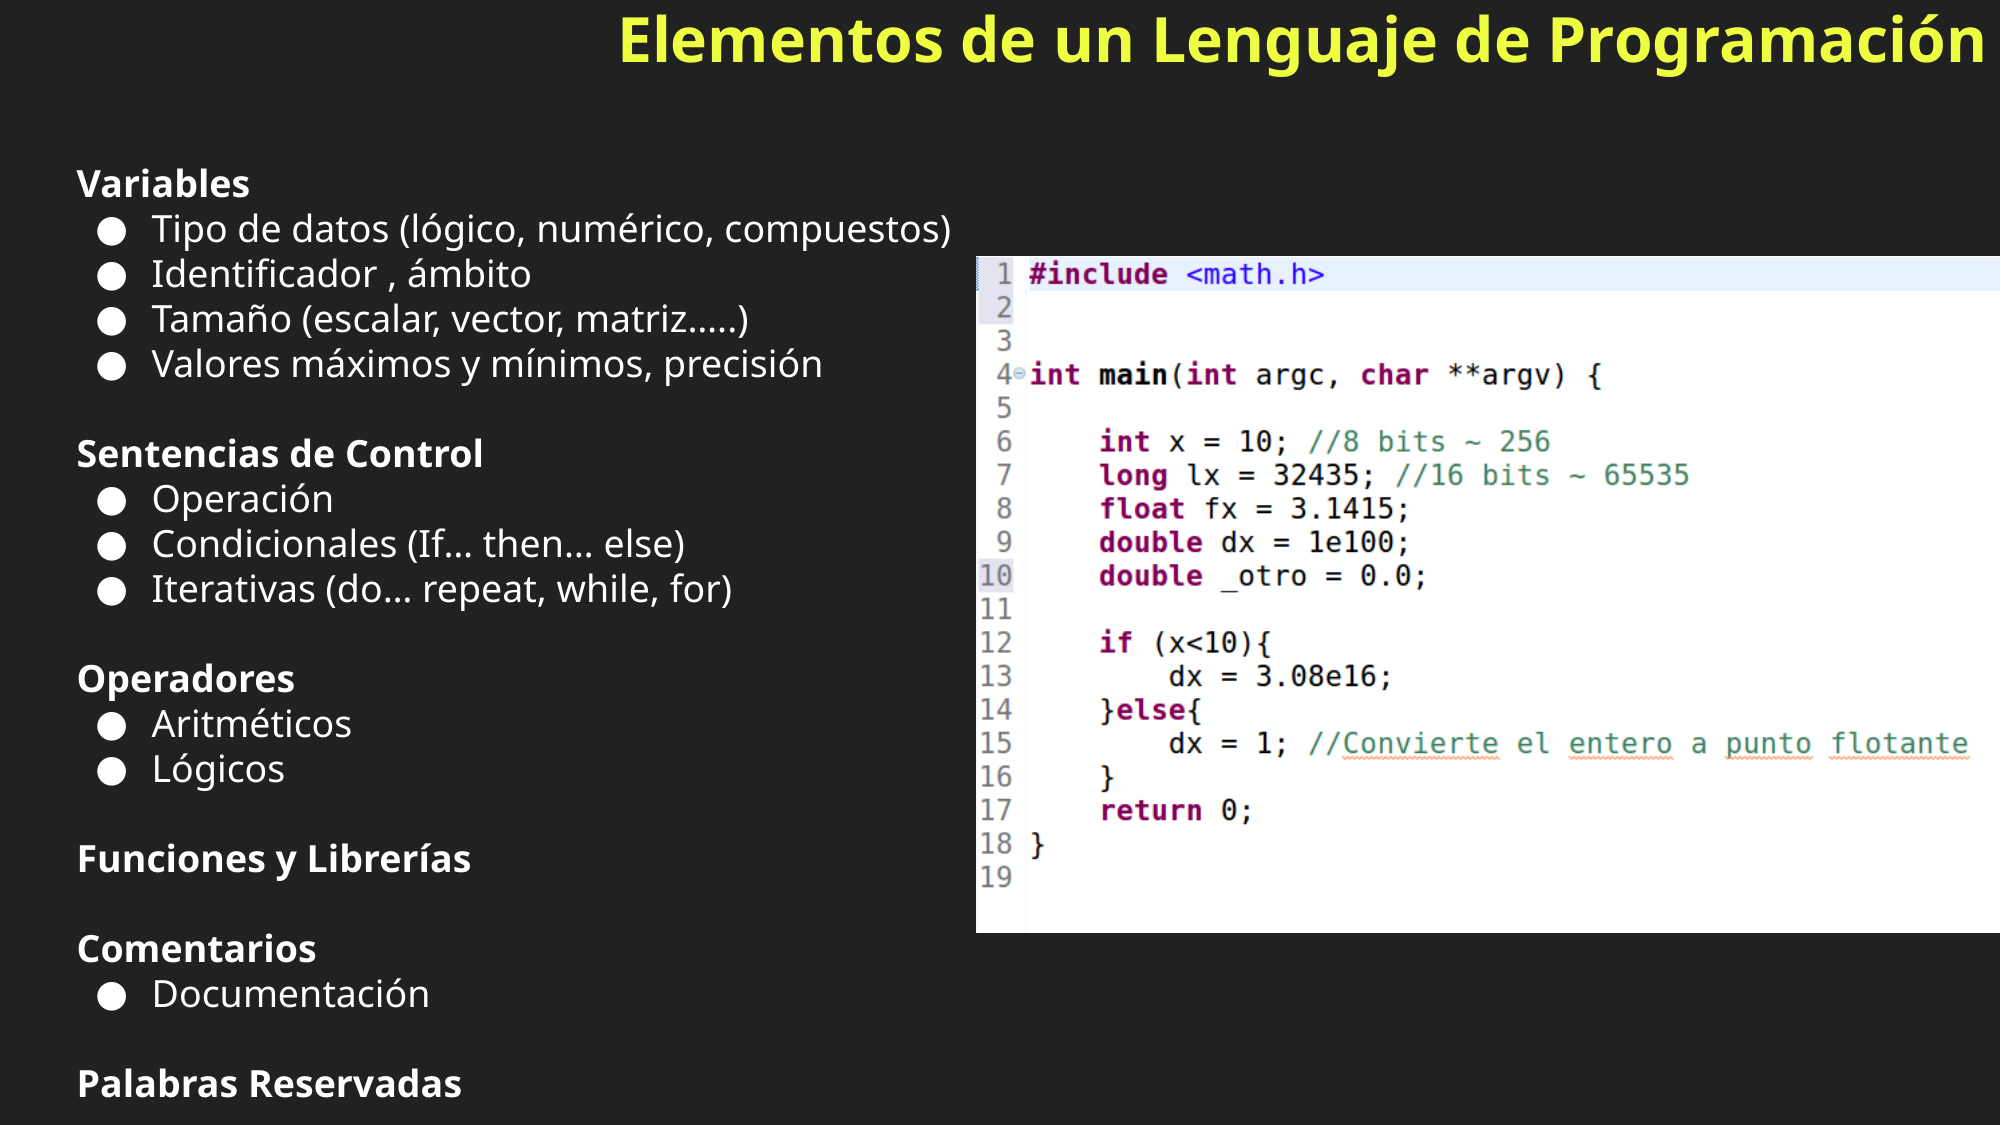

# Elementos de un Lenguaje de Programación
Variables
Tipo de datos (lógico, numérico, compuestos)
Identificador , ámbito
Tamaño (escalar, vector, matriz…..)
Valores máximos y mínimos, precisión
Sentencias de Control
Operación
Condicionales (If… then… else)
Iterativas (do… repeat, while, for)
Operadores
Aritméticos
Lógicos
Funciones y Librerías
Comentarios
Documentación
Palabras Reservadas